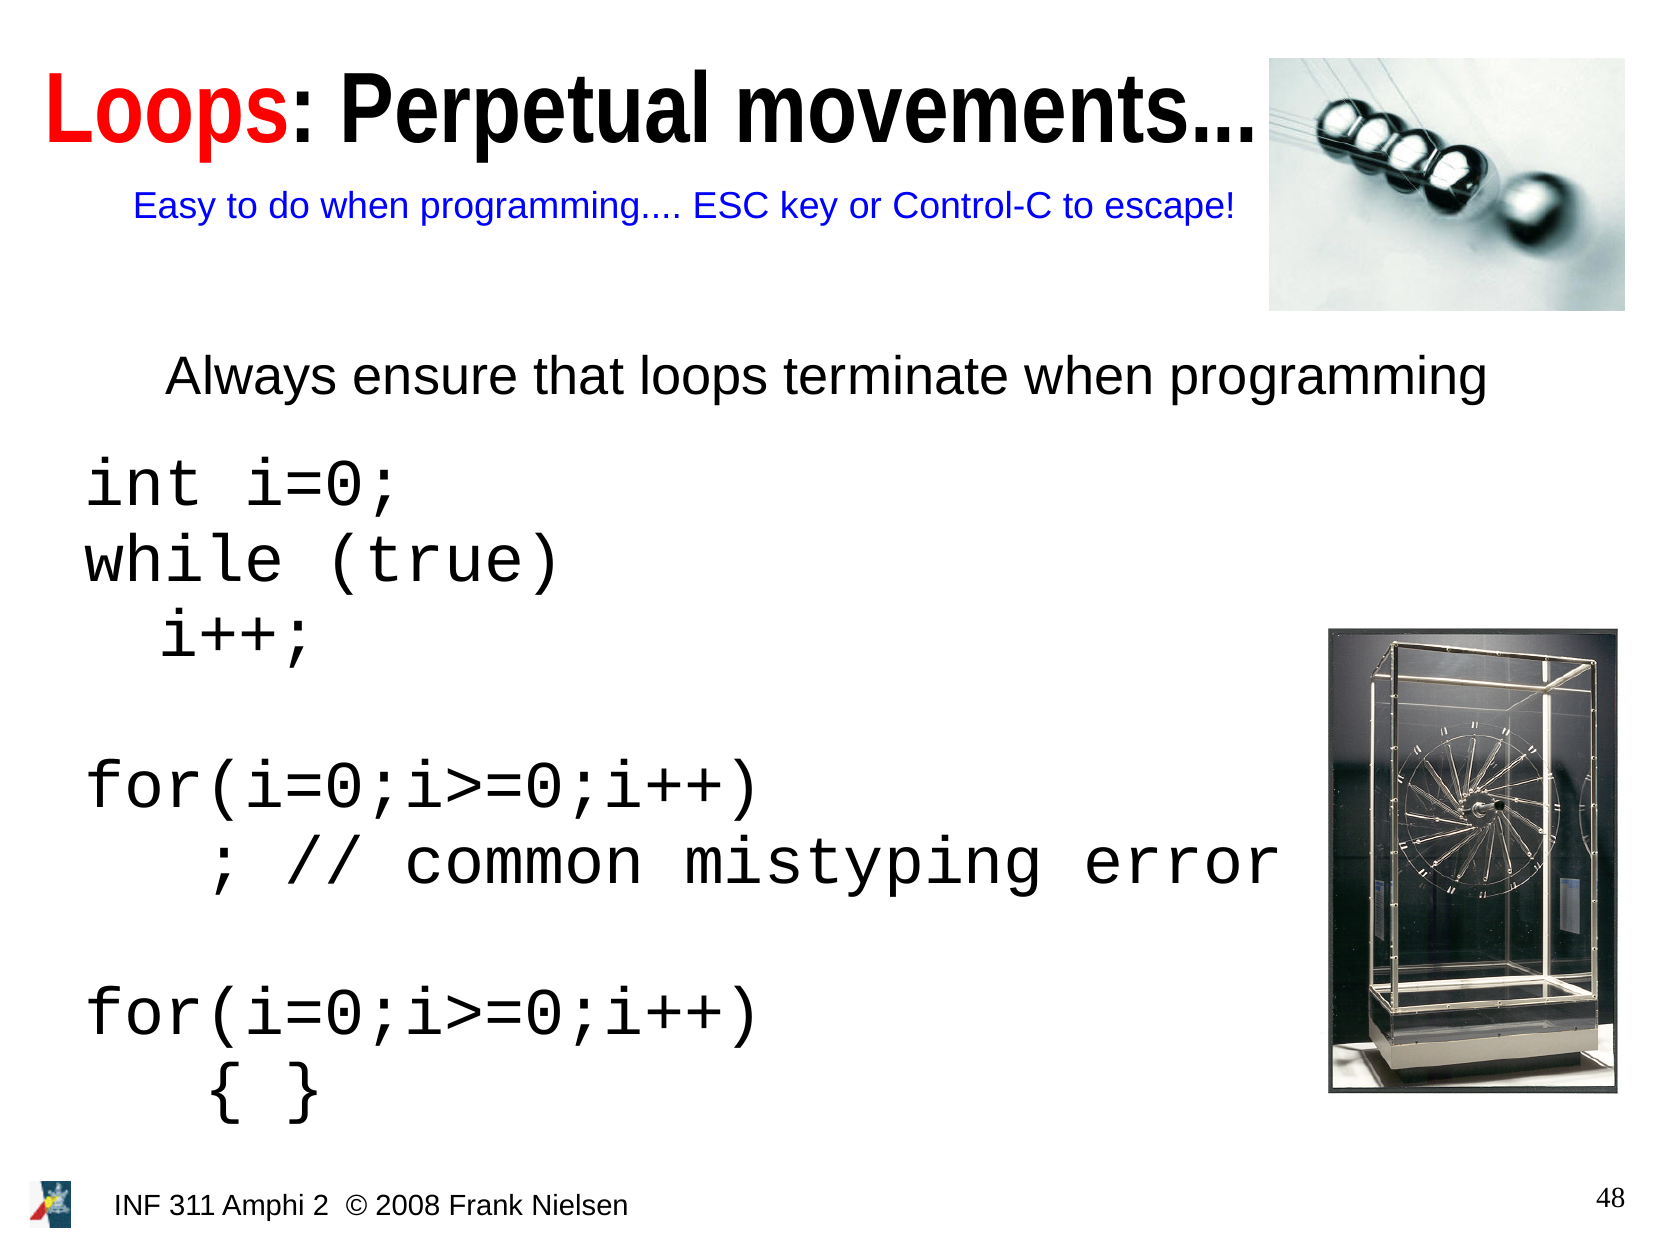

Loops: Perpetual movements...
Easy to do when programming.... ESC key or Control-C to escape!
Always ensure that loops terminate when programming
int i=0;
while (true)
	i++;
for(i=0;i>=0;i++)
 ; // common mistyping error
for(i=0;i>=0;i++)
 { }